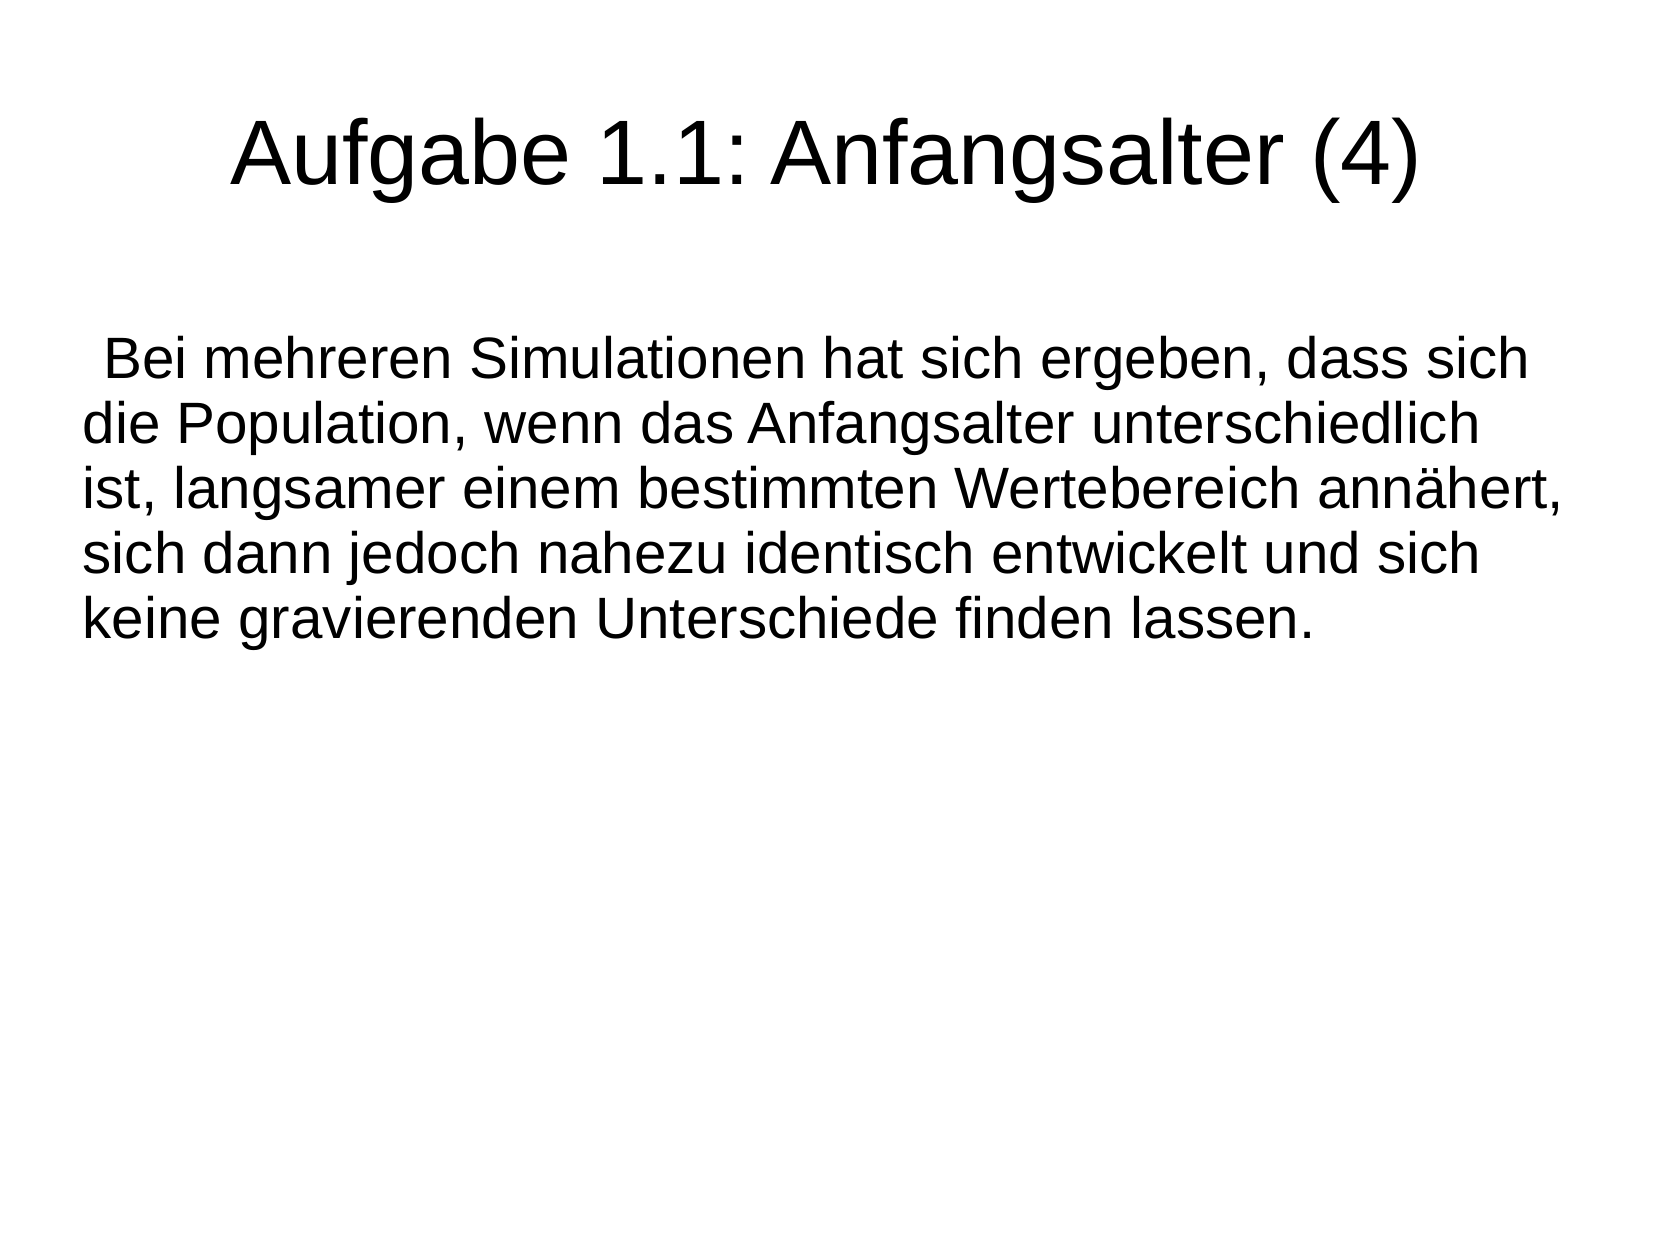

# Aufgabe 1.1: Anfangsalter (4)
Bei mehreren Simulationen hat sich ergeben, dass sich die Population, wenn das Anfangsalter unterschiedlich ist, langsamer einem bestimmten Wertebereich annähert, sich dann jedoch nahezu identisch entwickelt und sich keine gravierenden Unterschiede finden lassen.